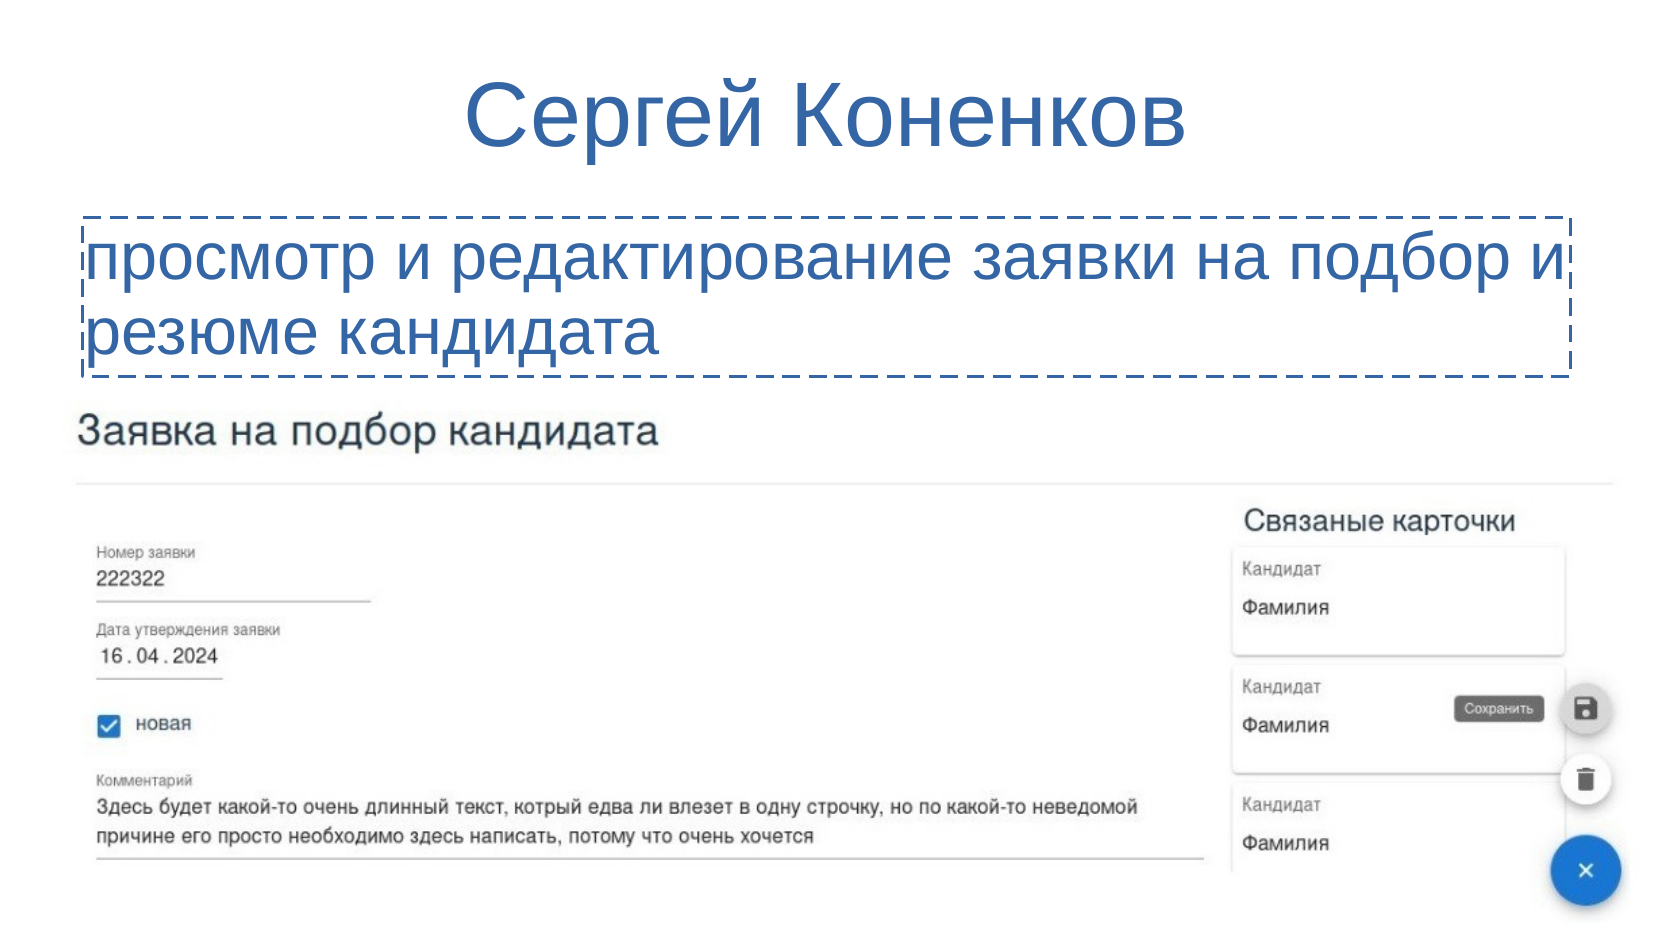

# Сергей Коненков
просмотр и редактирование заявки на подбор и резюме кандидата